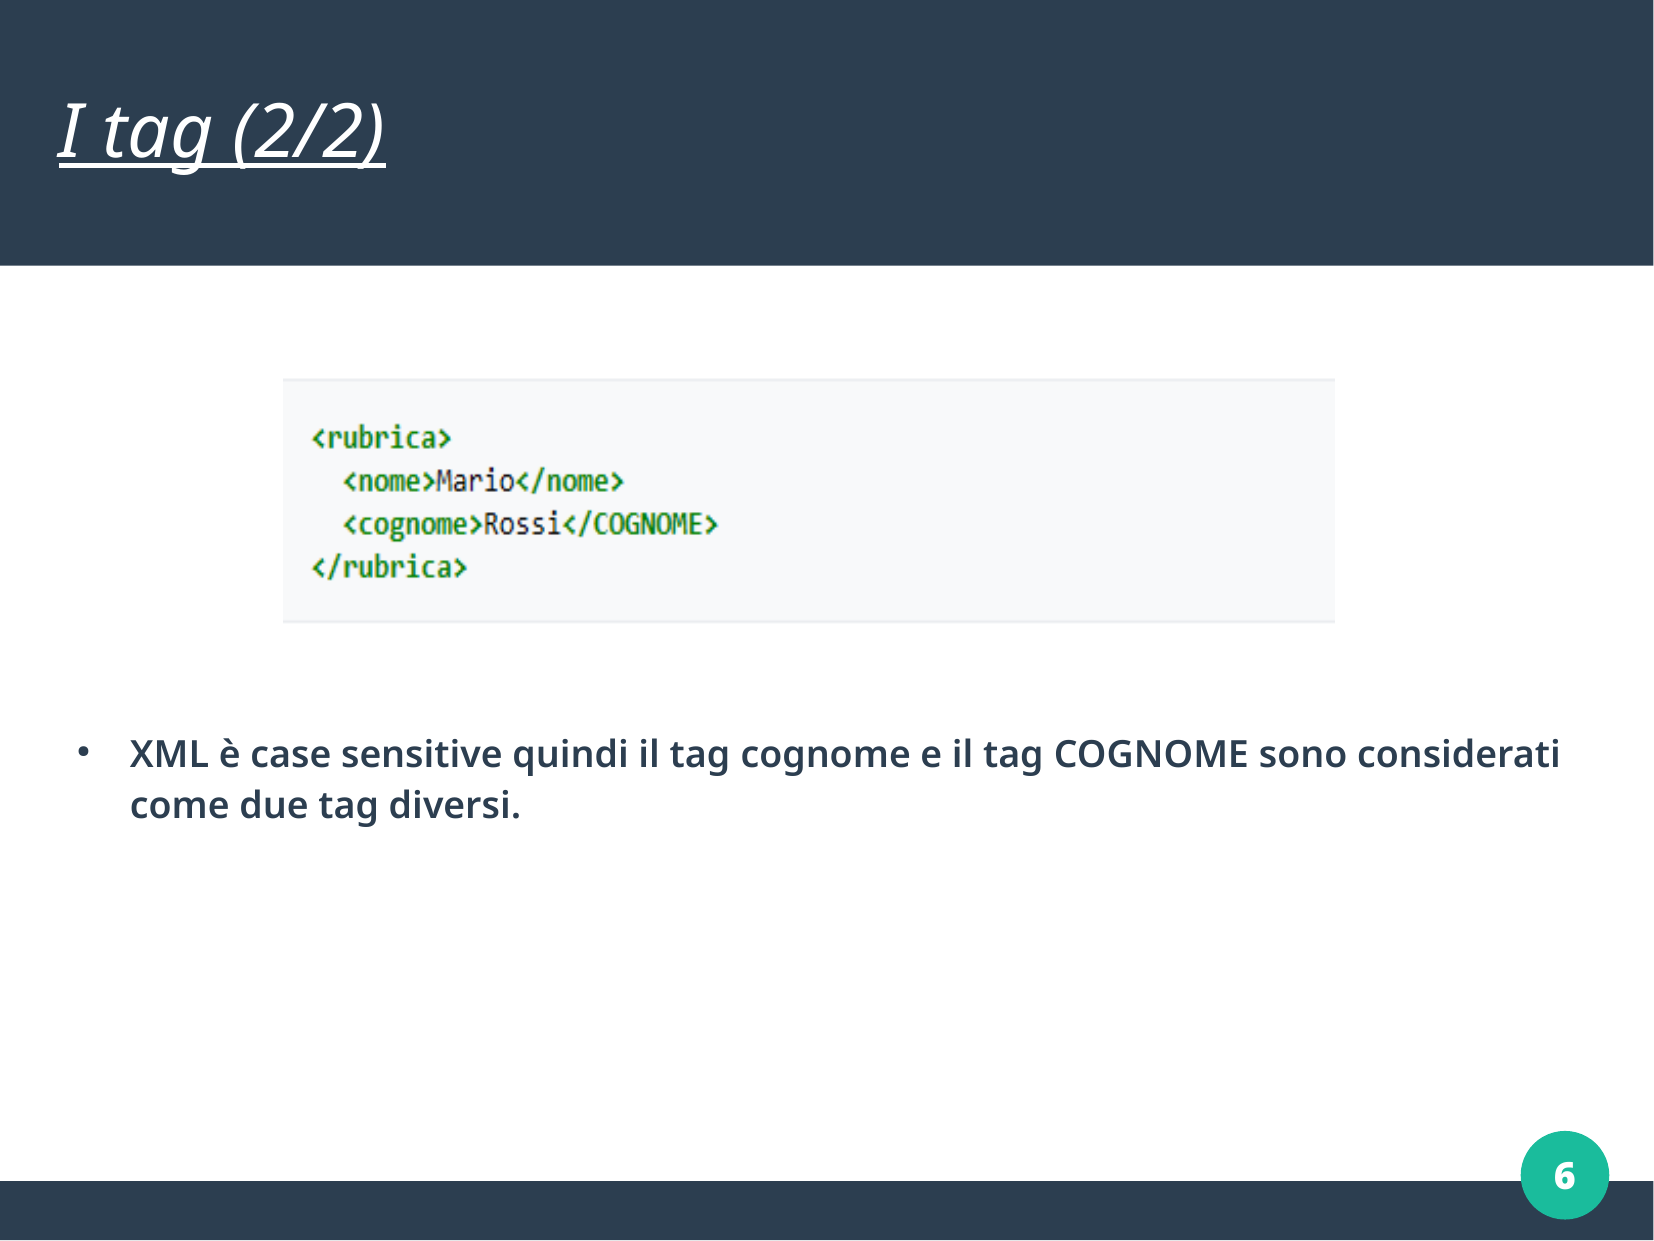

# I tag (2/2)
XML è case sensitive quindi il tag cognome e il tag COGNOME sono considerati come due tag diversi.
6